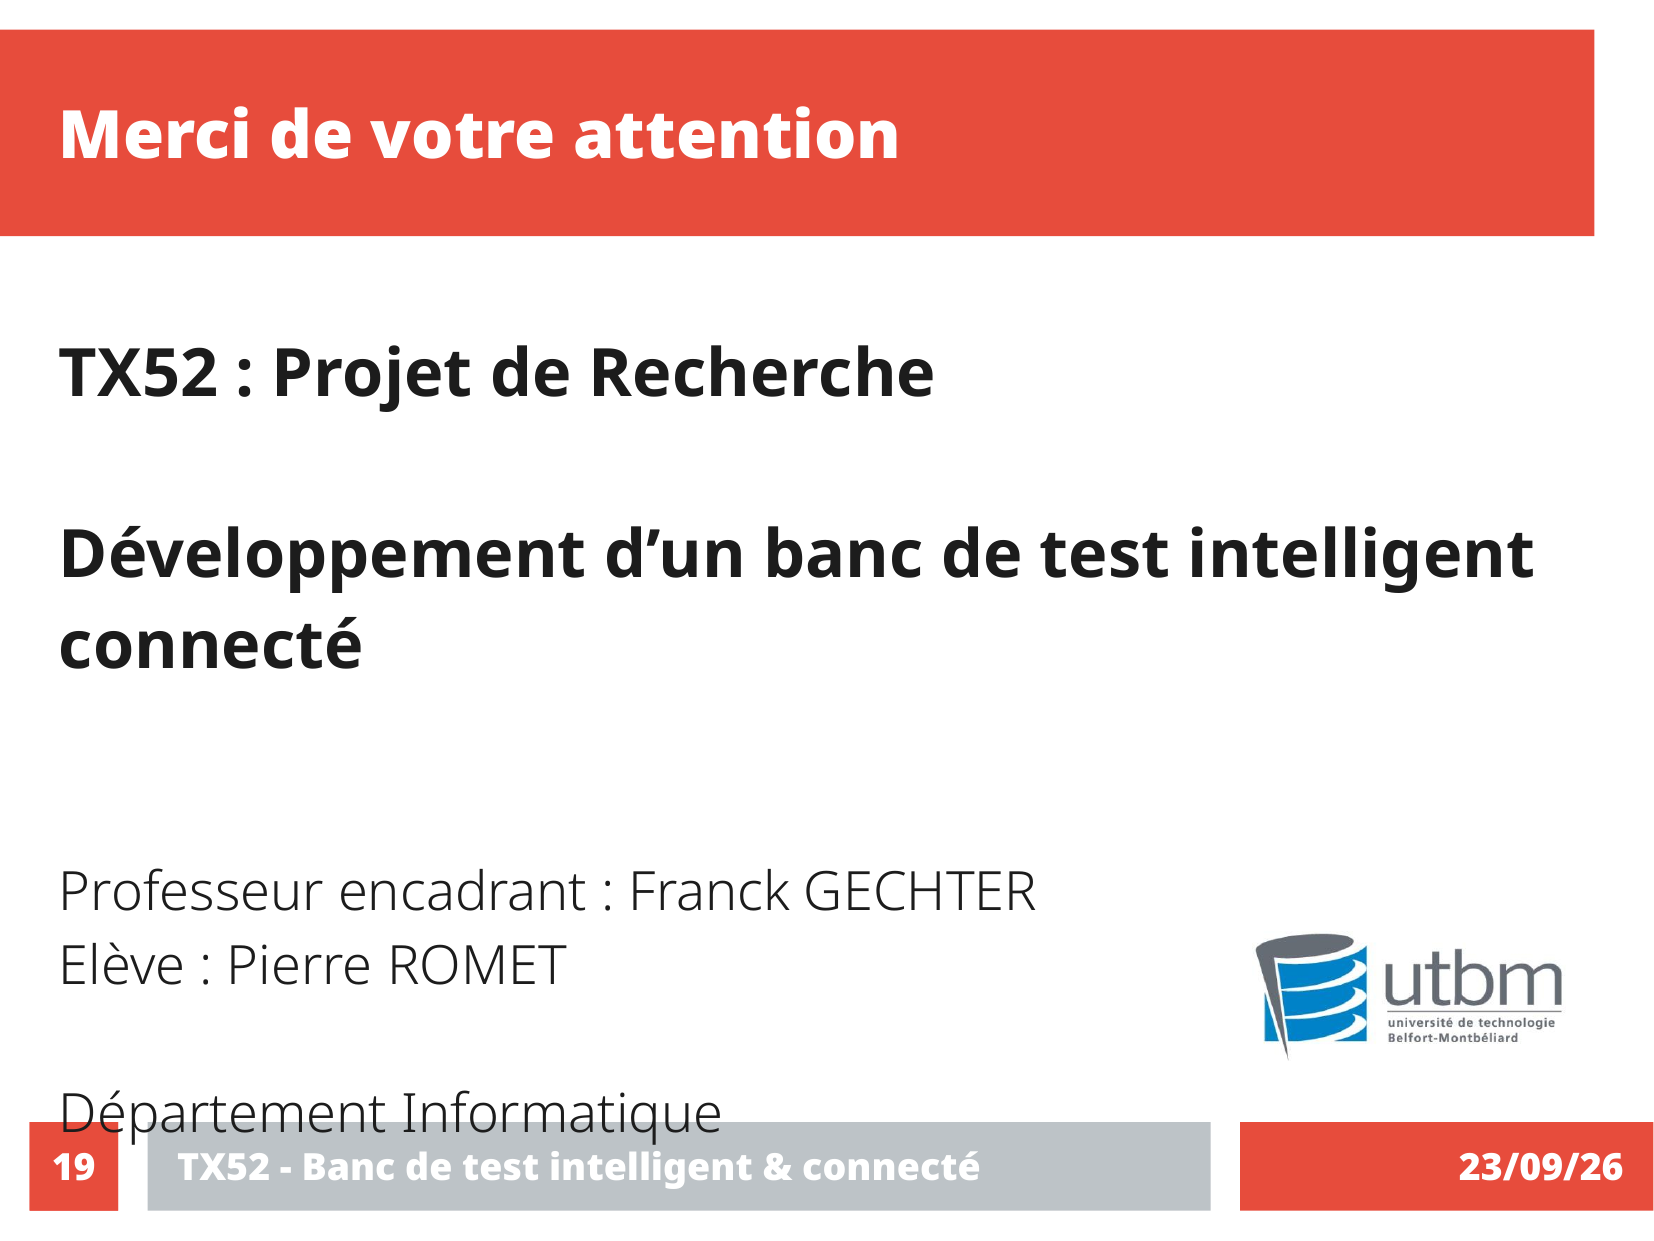

# Merci de votre attention
TX52 : Projet de Recherche
Développement d’un banc de test intelligent connecté
Professeur encadrant : Franck GECHTER
Elève : Pierre ROMET
Département Informatique
19
TX52 - Banc de test intelligent & connecté